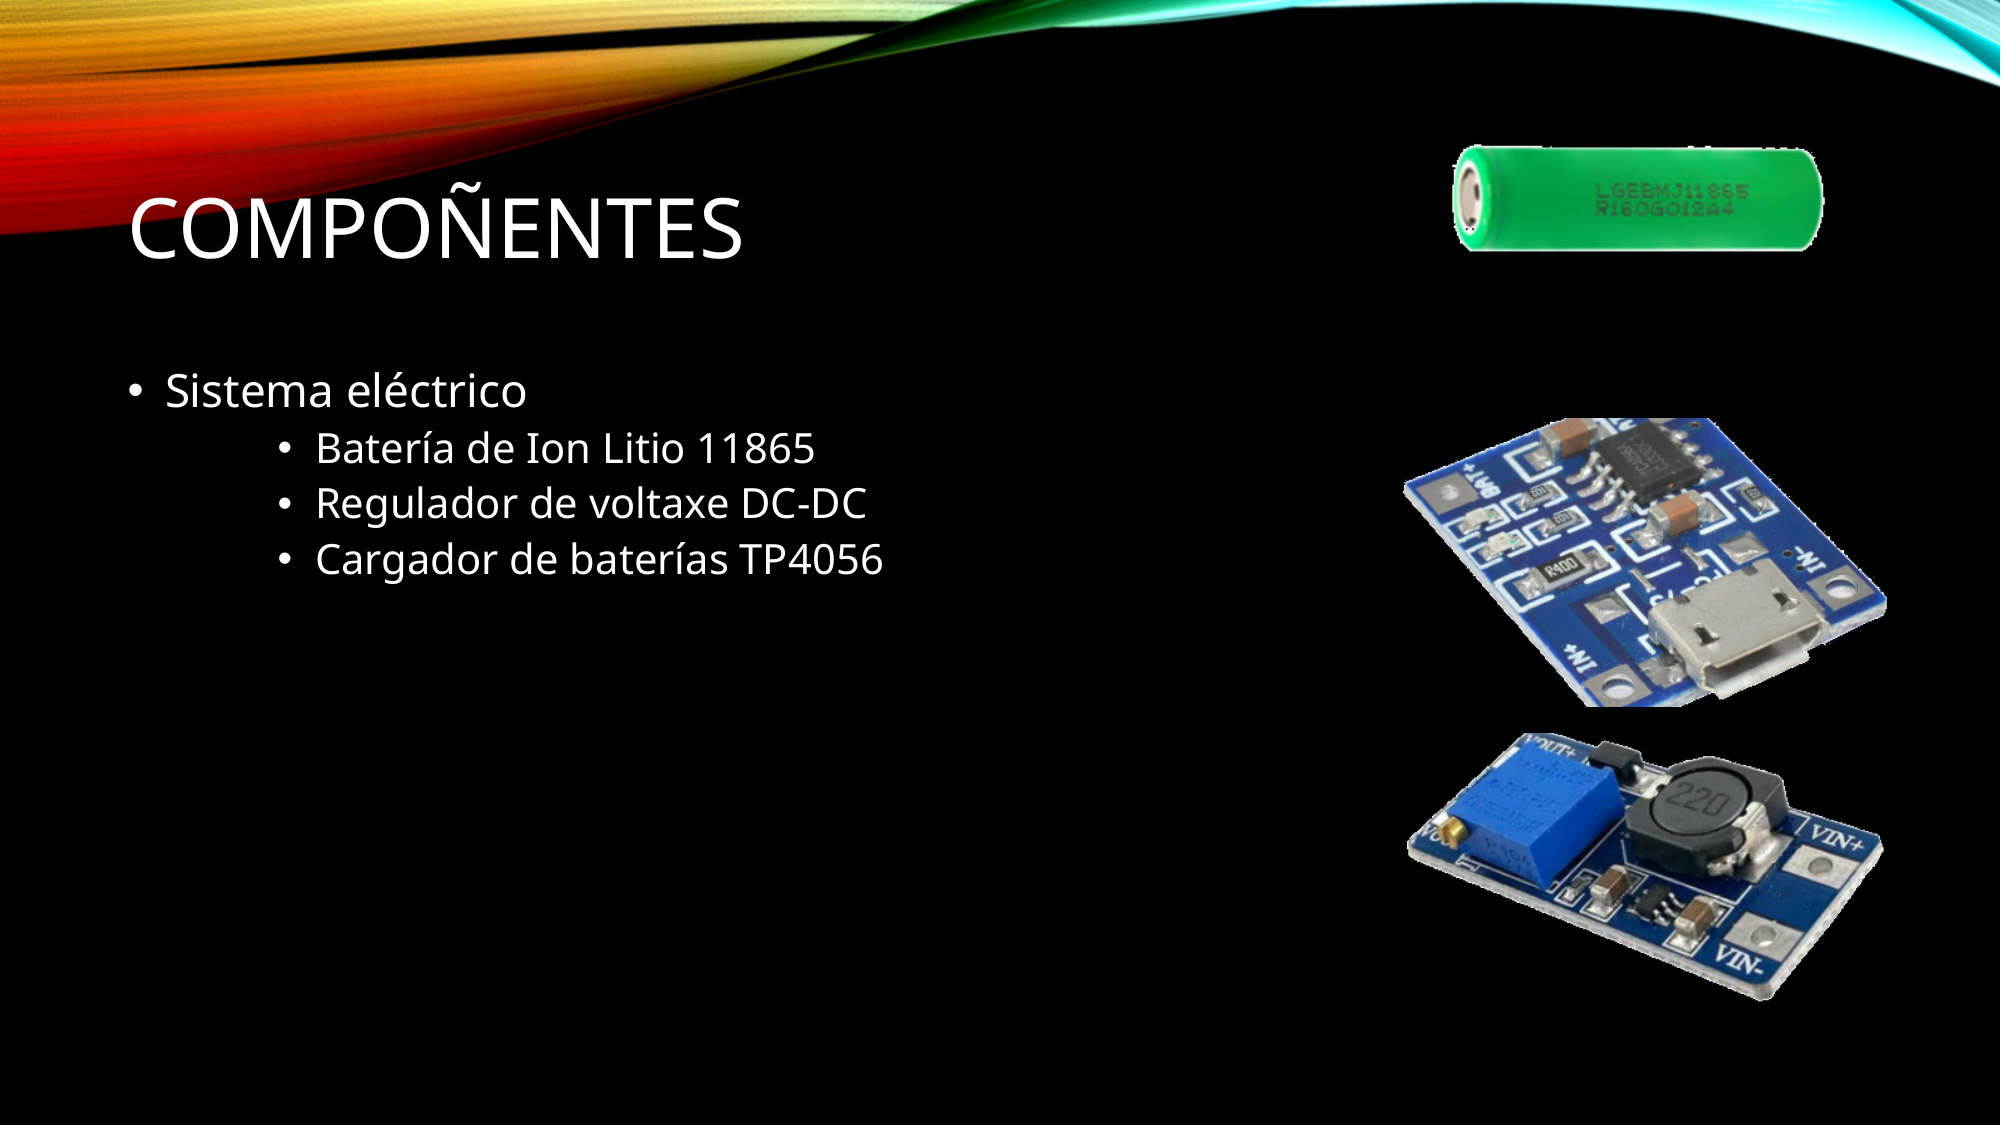

# CompoÑentes
Sistema eléctrico
Batería de Ion Litio 11865
Regulador de voltaxe DC-DC
Cargador de baterías TP4056